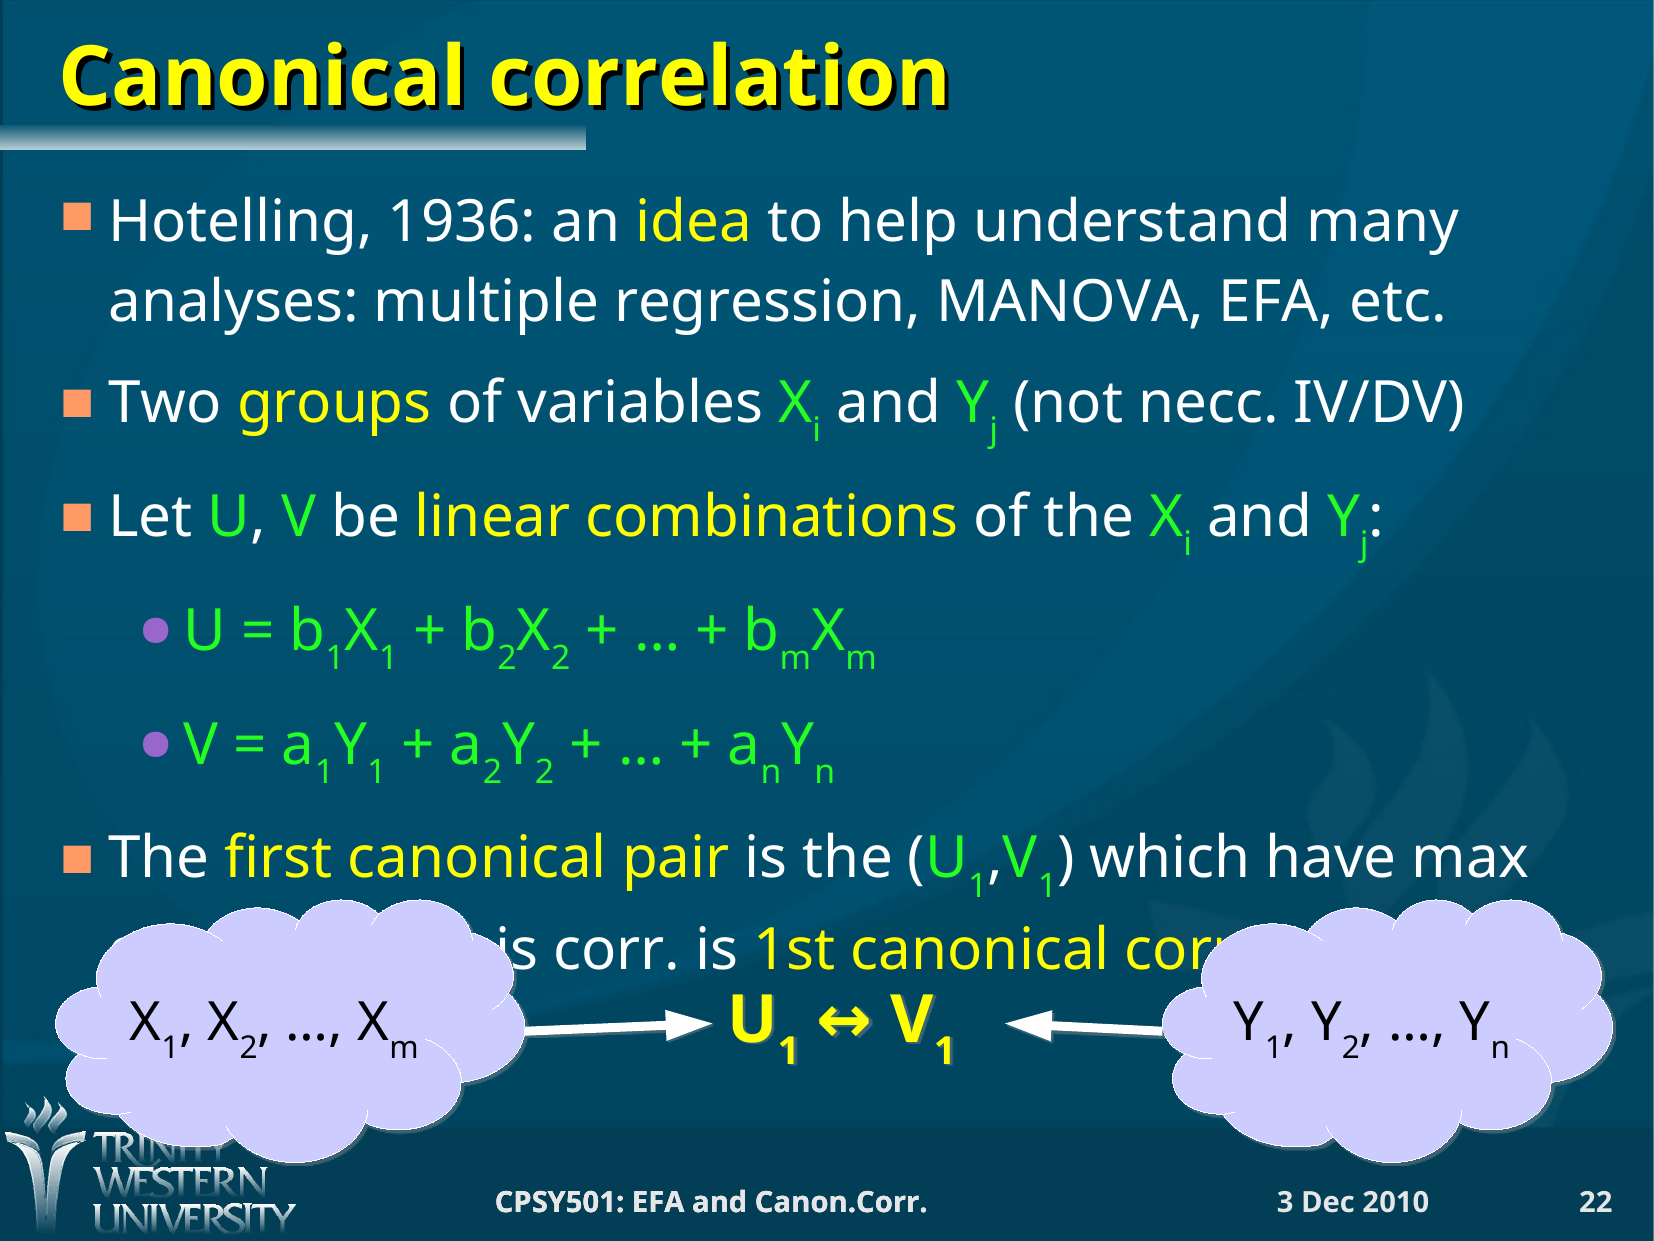

# Canonical correlation
Hotelling, 1936: an idea to help understand many analyses: multiple regression, MANOVA, EFA, etc.
Two groups of variables Xi and Yj (not necc. IV/DV)
Let U, V be linear combinations of the Xi and Yj:
U = b1X1 + b2X2 + … + bmXm
V = a1Y1 + a2Y2 + … + anYn
The first canonical pair is the (U1,V1) which have max correlation; this corr. is 1st canonical corr.
X1, X2, …, Xm
Y1, Y2, …, Yn
U1 ↔ V1
CPSY501: EFA and Canon.Corr.
3 Dec 2010
22